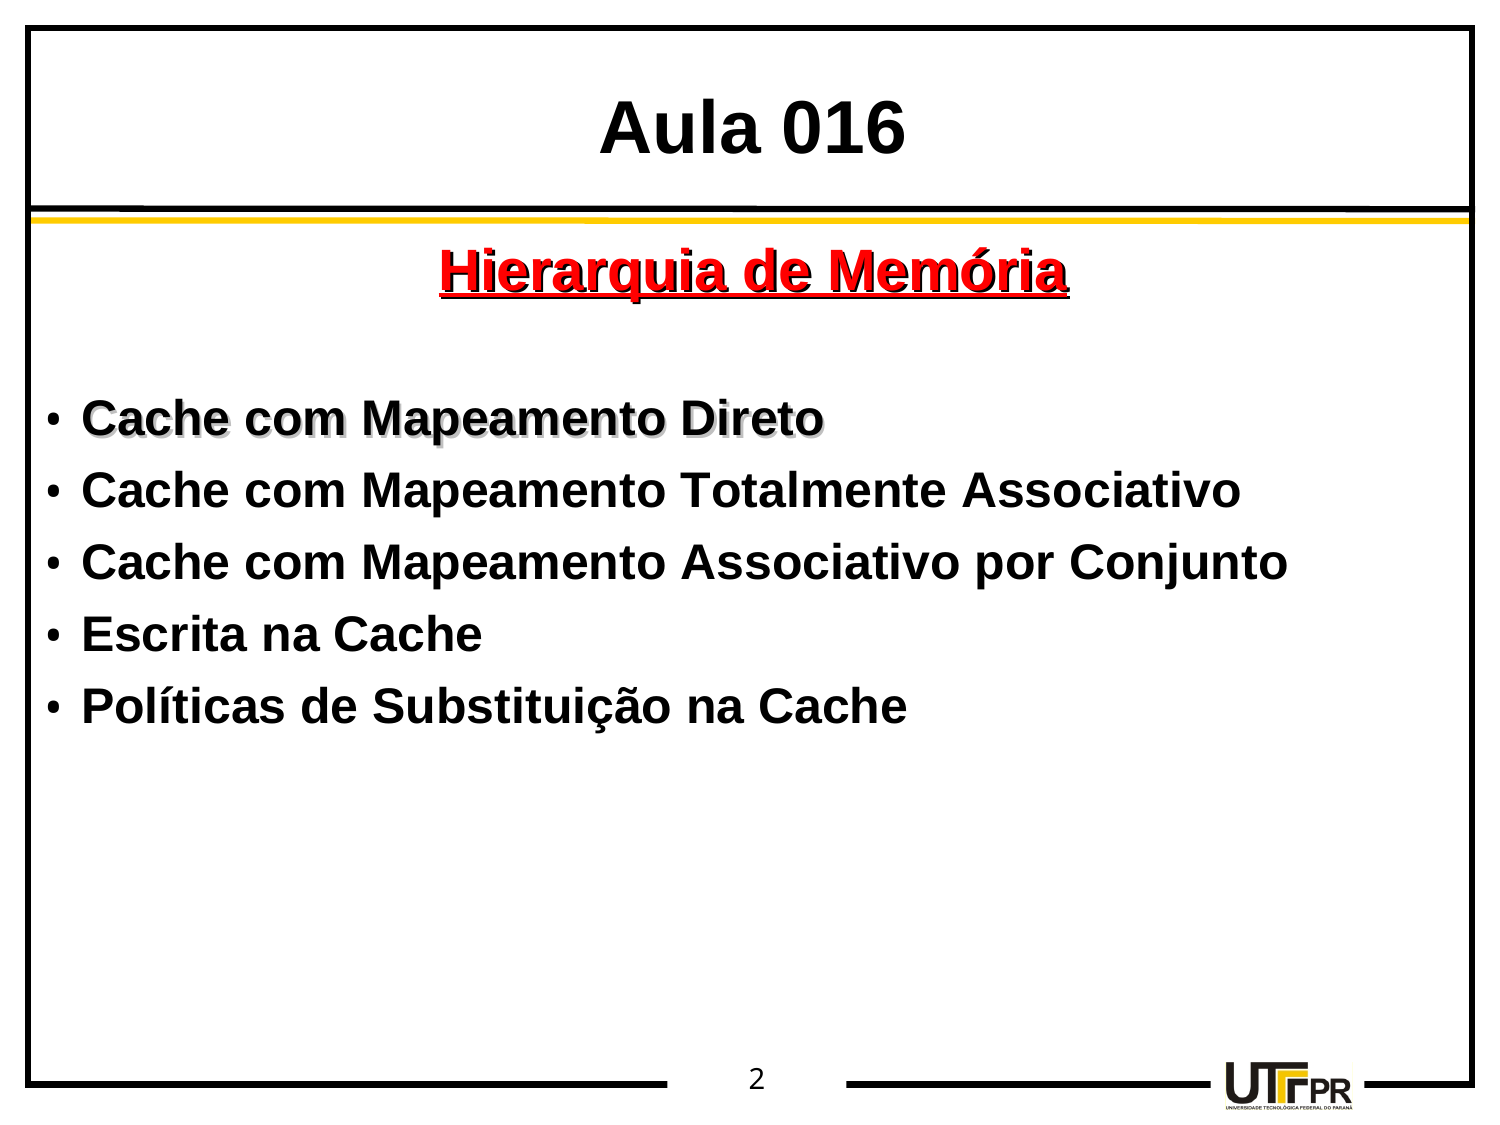

Aula 016
# Hierarquia de Memória
Cache com Mapeamento Direto
Cache com Mapeamento Totalmente Associativo
Cache com Mapeamento Associativo por Conjunto
Escrita na Cache
Políticas de Substituição na Cache